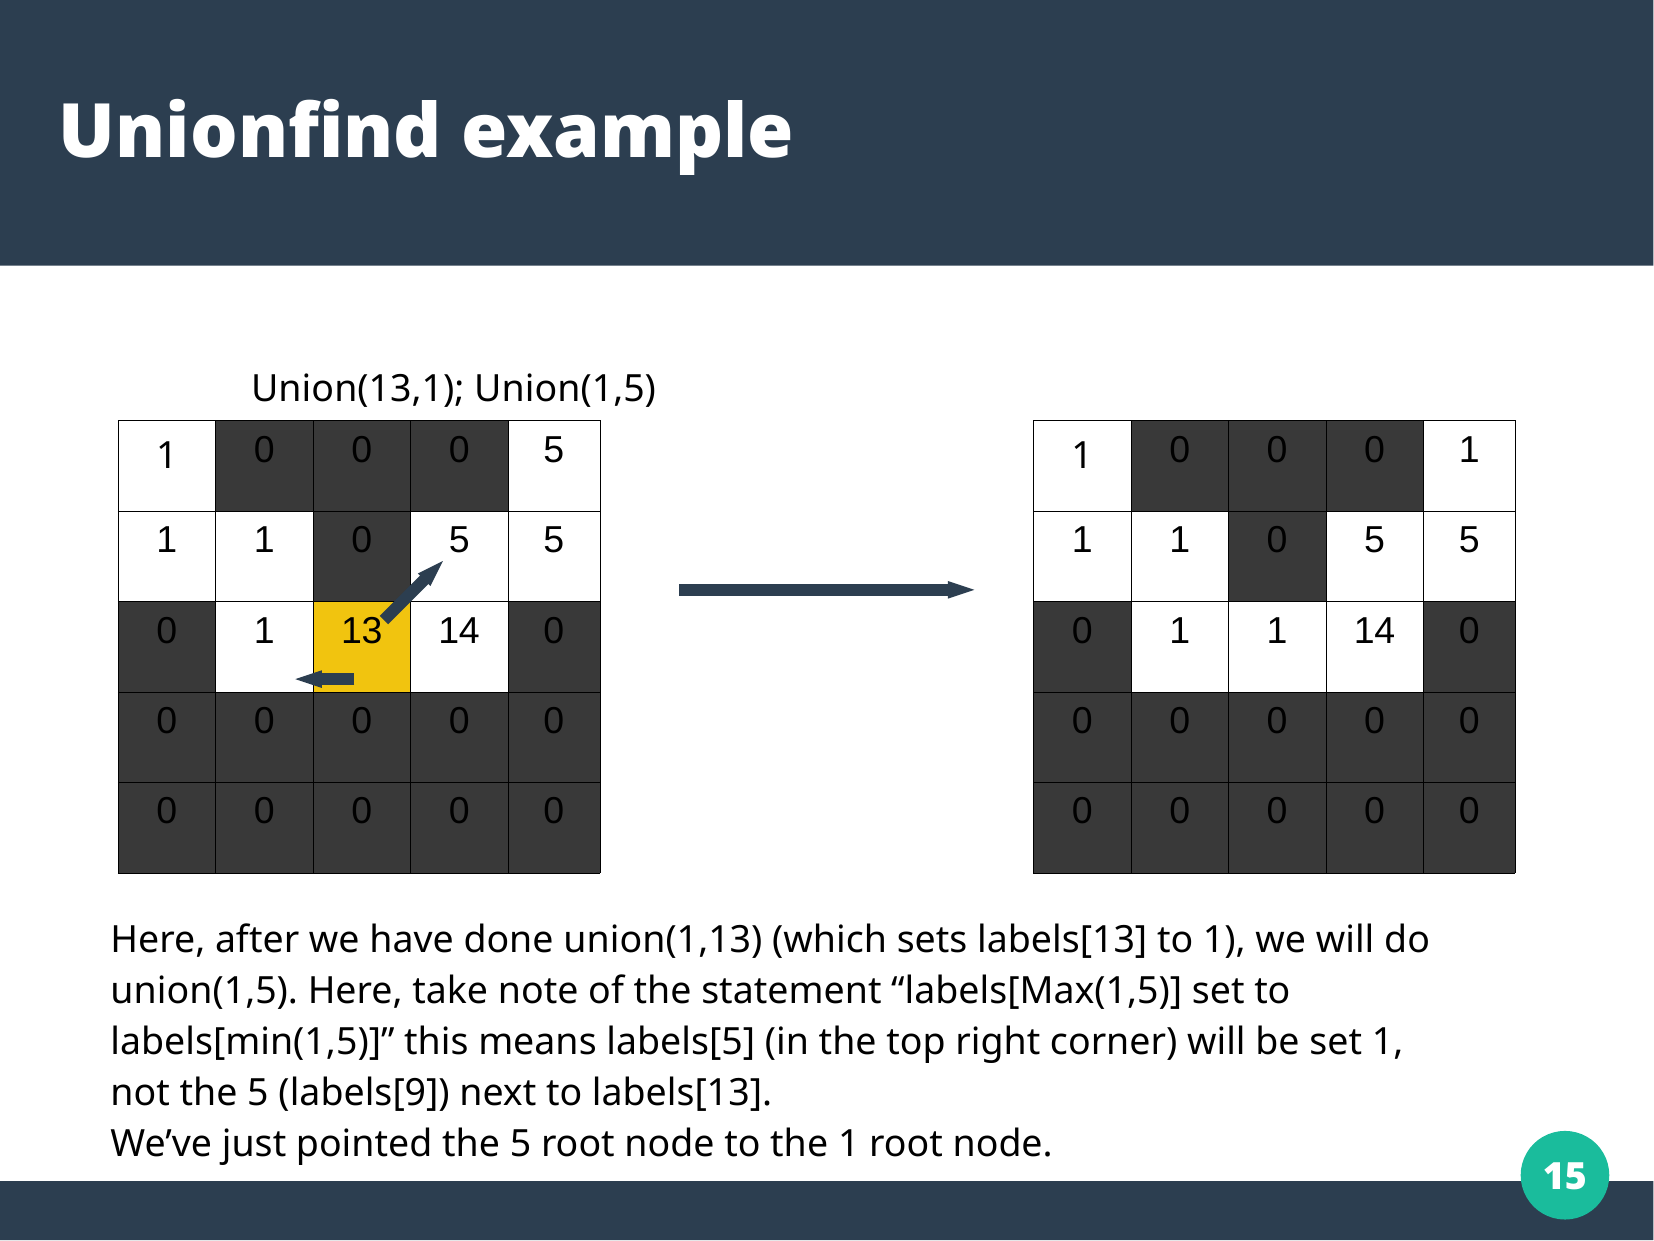

# Unionfind example
Union(13,1); Union(1,5)
| 1 | 0 | 0 | 0 | 5 |
| --- | --- | --- | --- | --- |
| 1 | 1 | 0 | 5 | 5 |
| 0 | 1 | 13 | 14 | 0 |
| 0 | 0 | 0 | 0 | 0 |
| 0 | 0 | 0 | 0 | 0 |
| 1 | 0 | 0 | 0 | 1 |
| --- | --- | --- | --- | --- |
| 1 | 1 | 0 | 5 | 5 |
| 0 | 1 | 1 | 14 | 0 |
| 0 | 0 | 0 | 0 | 0 |
| 0 | 0 | 0 | 0 | 0 |
Here, after we have done union(1,13) (which sets labels[13] to 1), we will do union(1,5). Here, take note of the statement “labels[Max(1,5)] set to labels[min(1,5)]” this means labels[5] (in the top right corner) will be set 1, not the 5 (labels[9]) next to labels[13].
We’ve just pointed the 5 root node to the 1 root node.
15